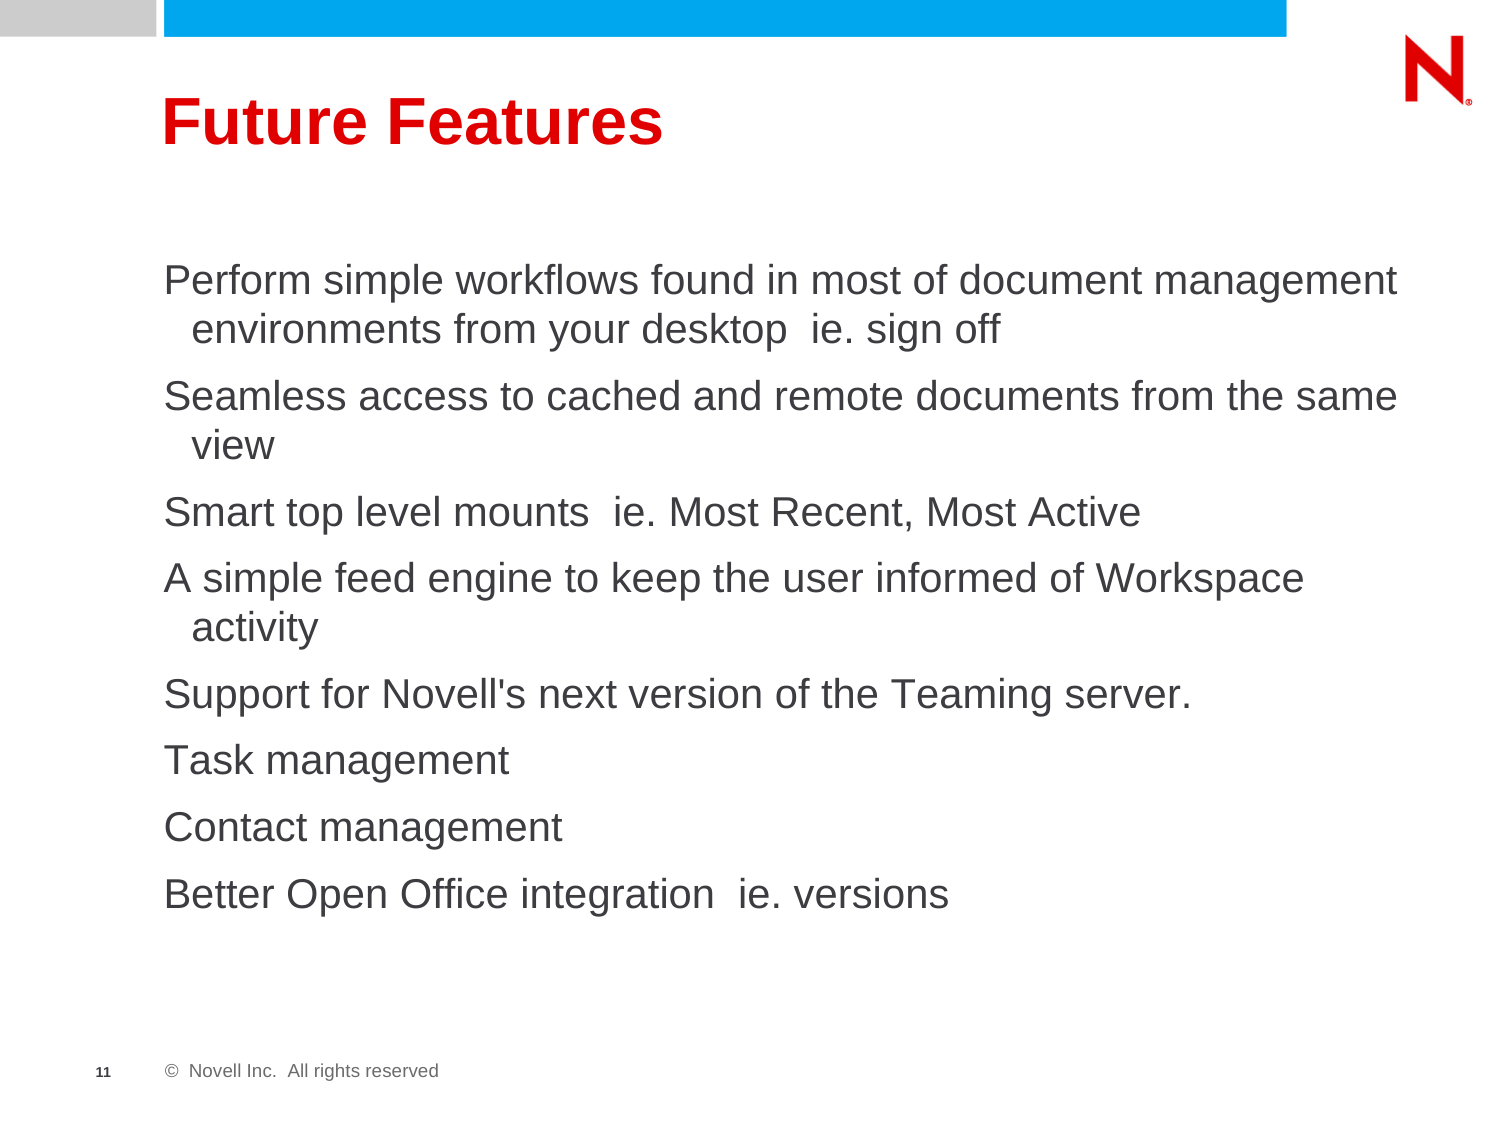

# Future Features
Perform simple workflows found in most of document management environments from your desktop ie. sign off
Seamless access to cached and remote documents from the same view
Smart top level mounts ie. Most Recent, Most Active
A simple feed engine to keep the user informed of Workspace activity
Support for Novell's next version of the Teaming server.
Task management
Contact management
Better Open Office integration ie. versions